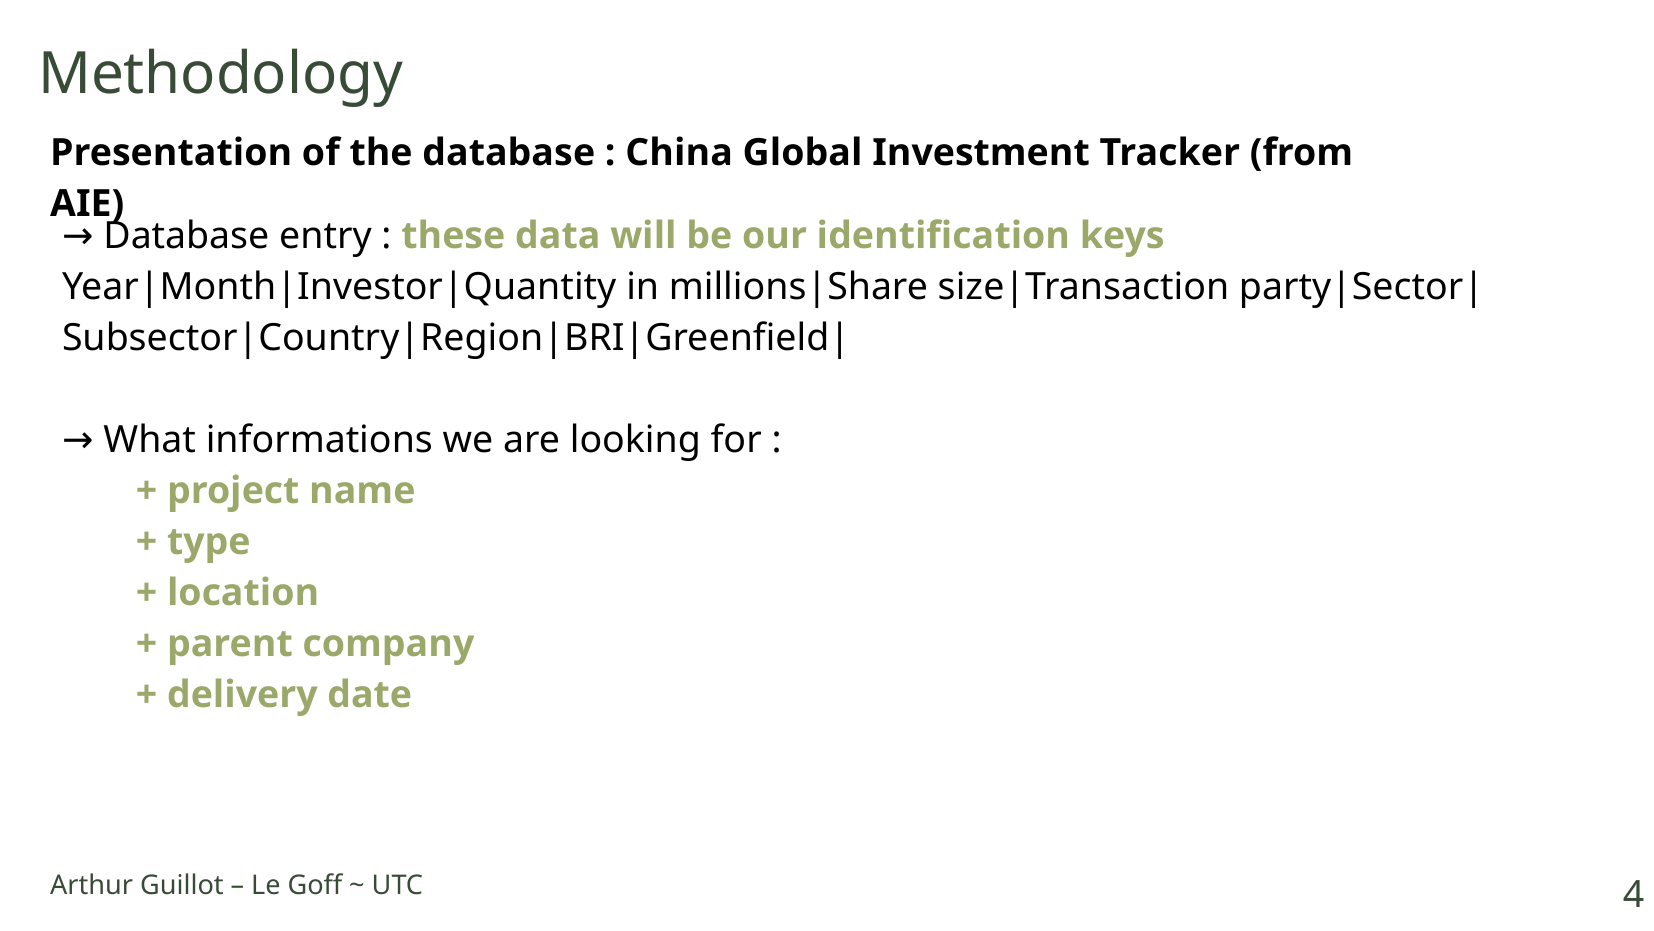

Methodology
Presentation of the database : China Global Investment Tracker (from AIE)
→ Database entry : these data will be our identification keys
Year|Month|Investor|Quantity in millions|Share size|Transaction party|Sector|Subsector|Country|Region|BRI|Greenfield|
→ What informations we are looking for :
	+ project name
	+ type
	+ location
	+ parent company
	+ delivery date
Arthur Guillot – Le Goff ~ UTC